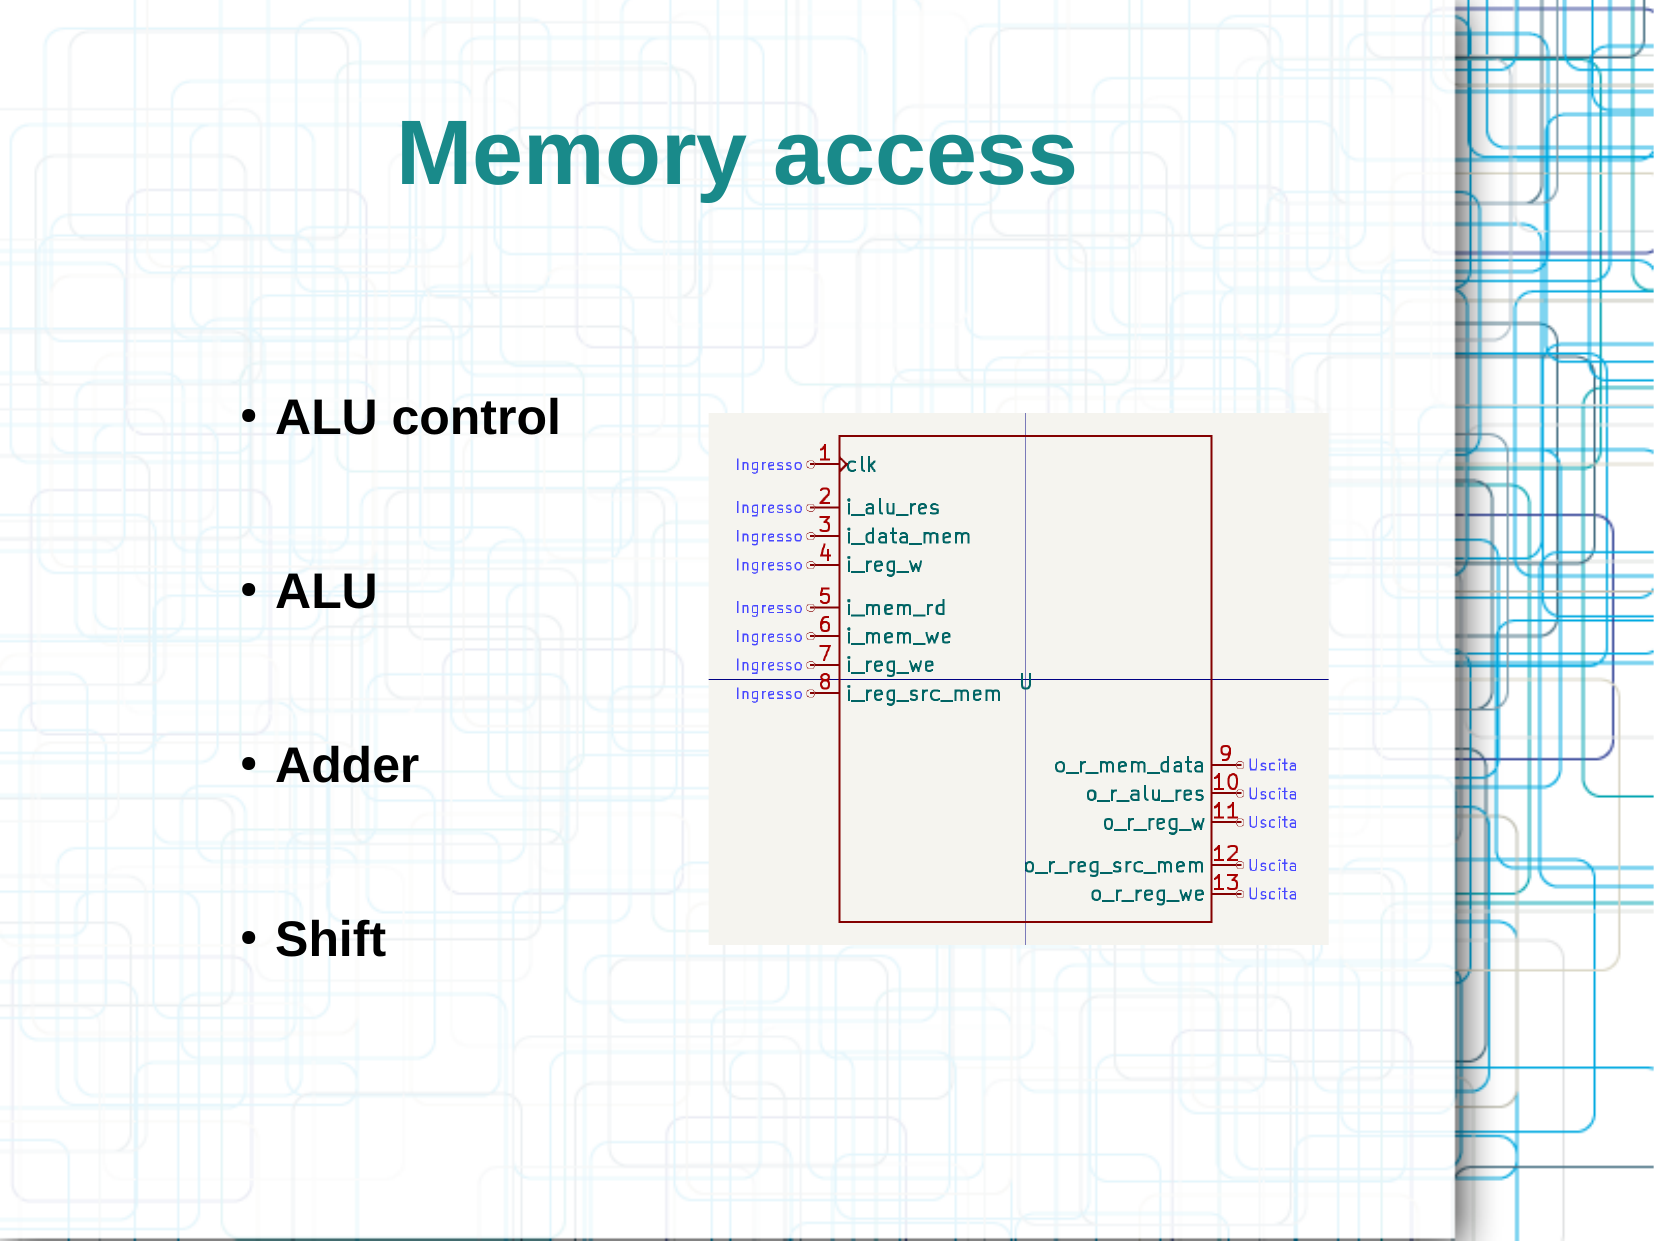

# Memory access
ALU control
ALU
Adder
Shift